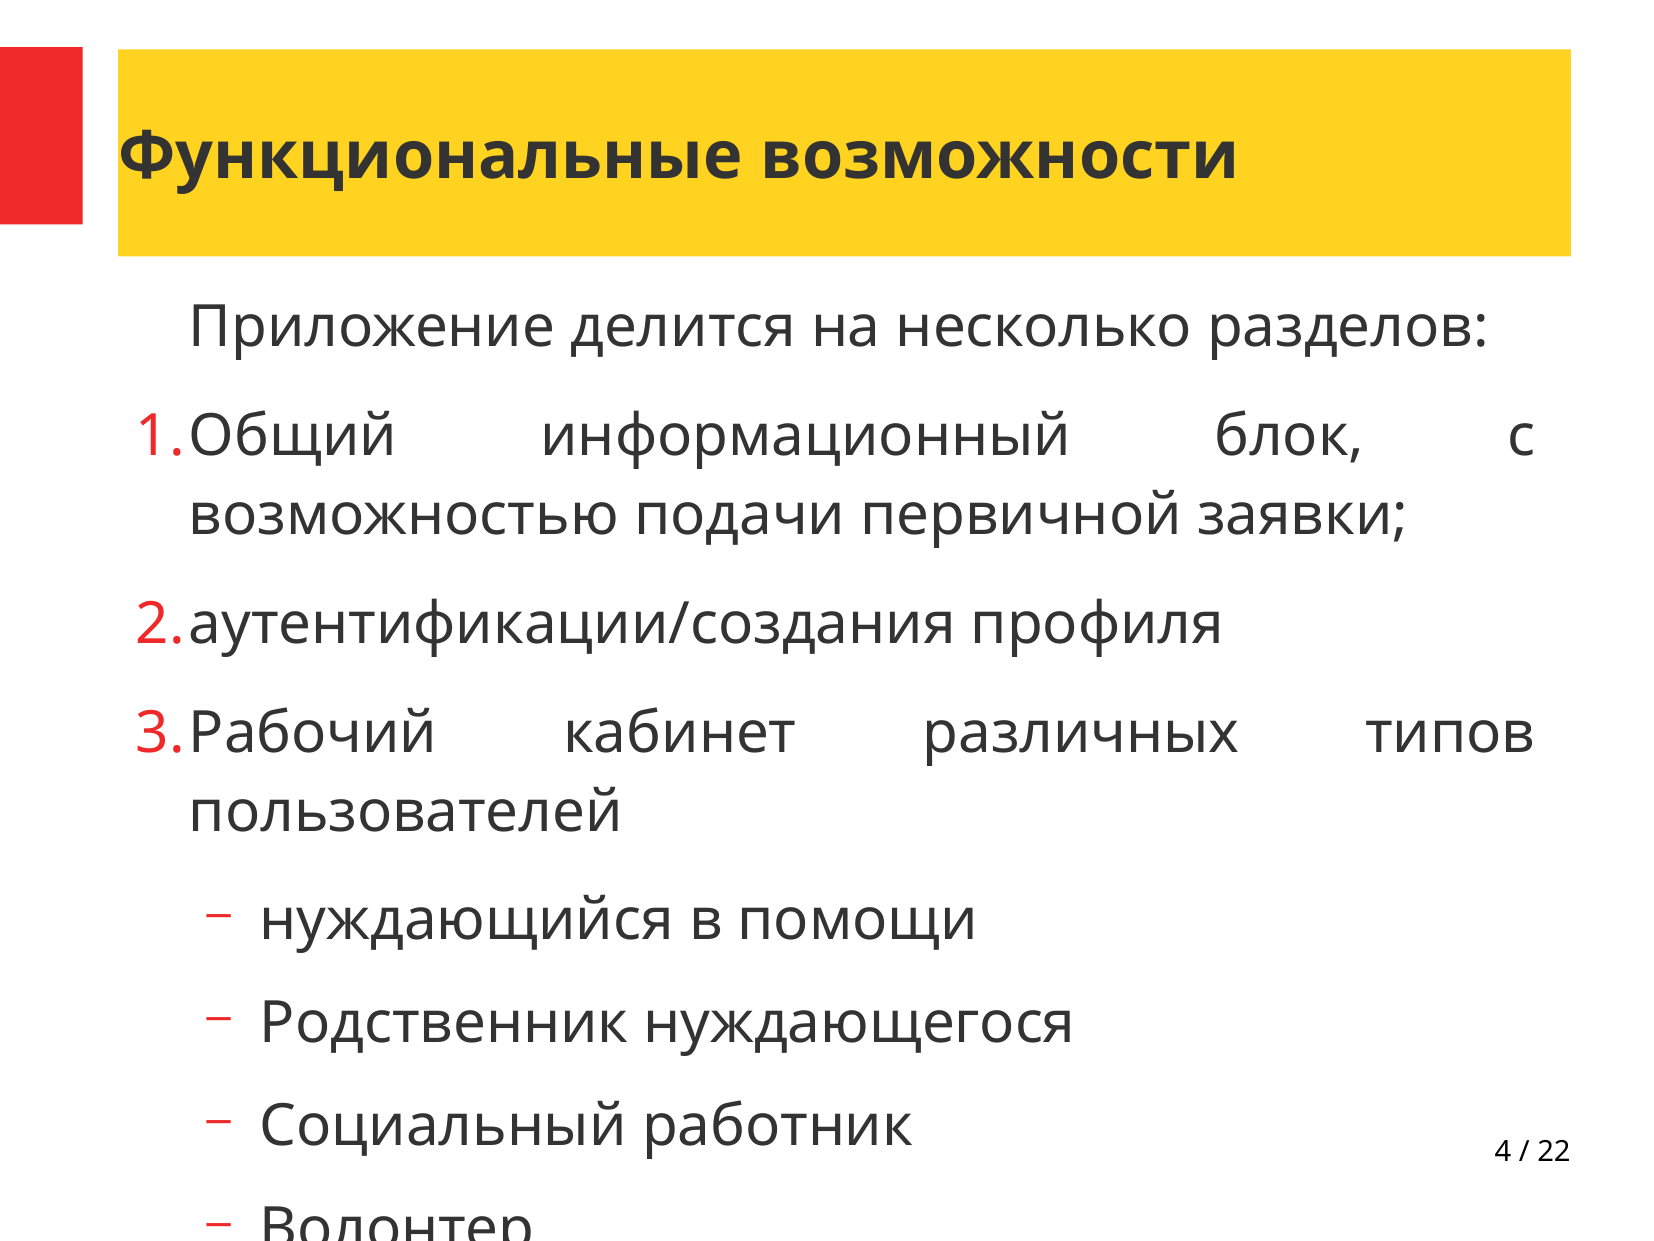

# Функциональные возможности
Приложение делится на несколько разделов:
Общий информационный блок, с возможностью подачи первичной заявки;
аутентификации/создания профиля
Рабочий кабинет различных типов пользователей
нуждающийся в помощи
Родственник нуждающегося
Социальный работник
Волонтер
4